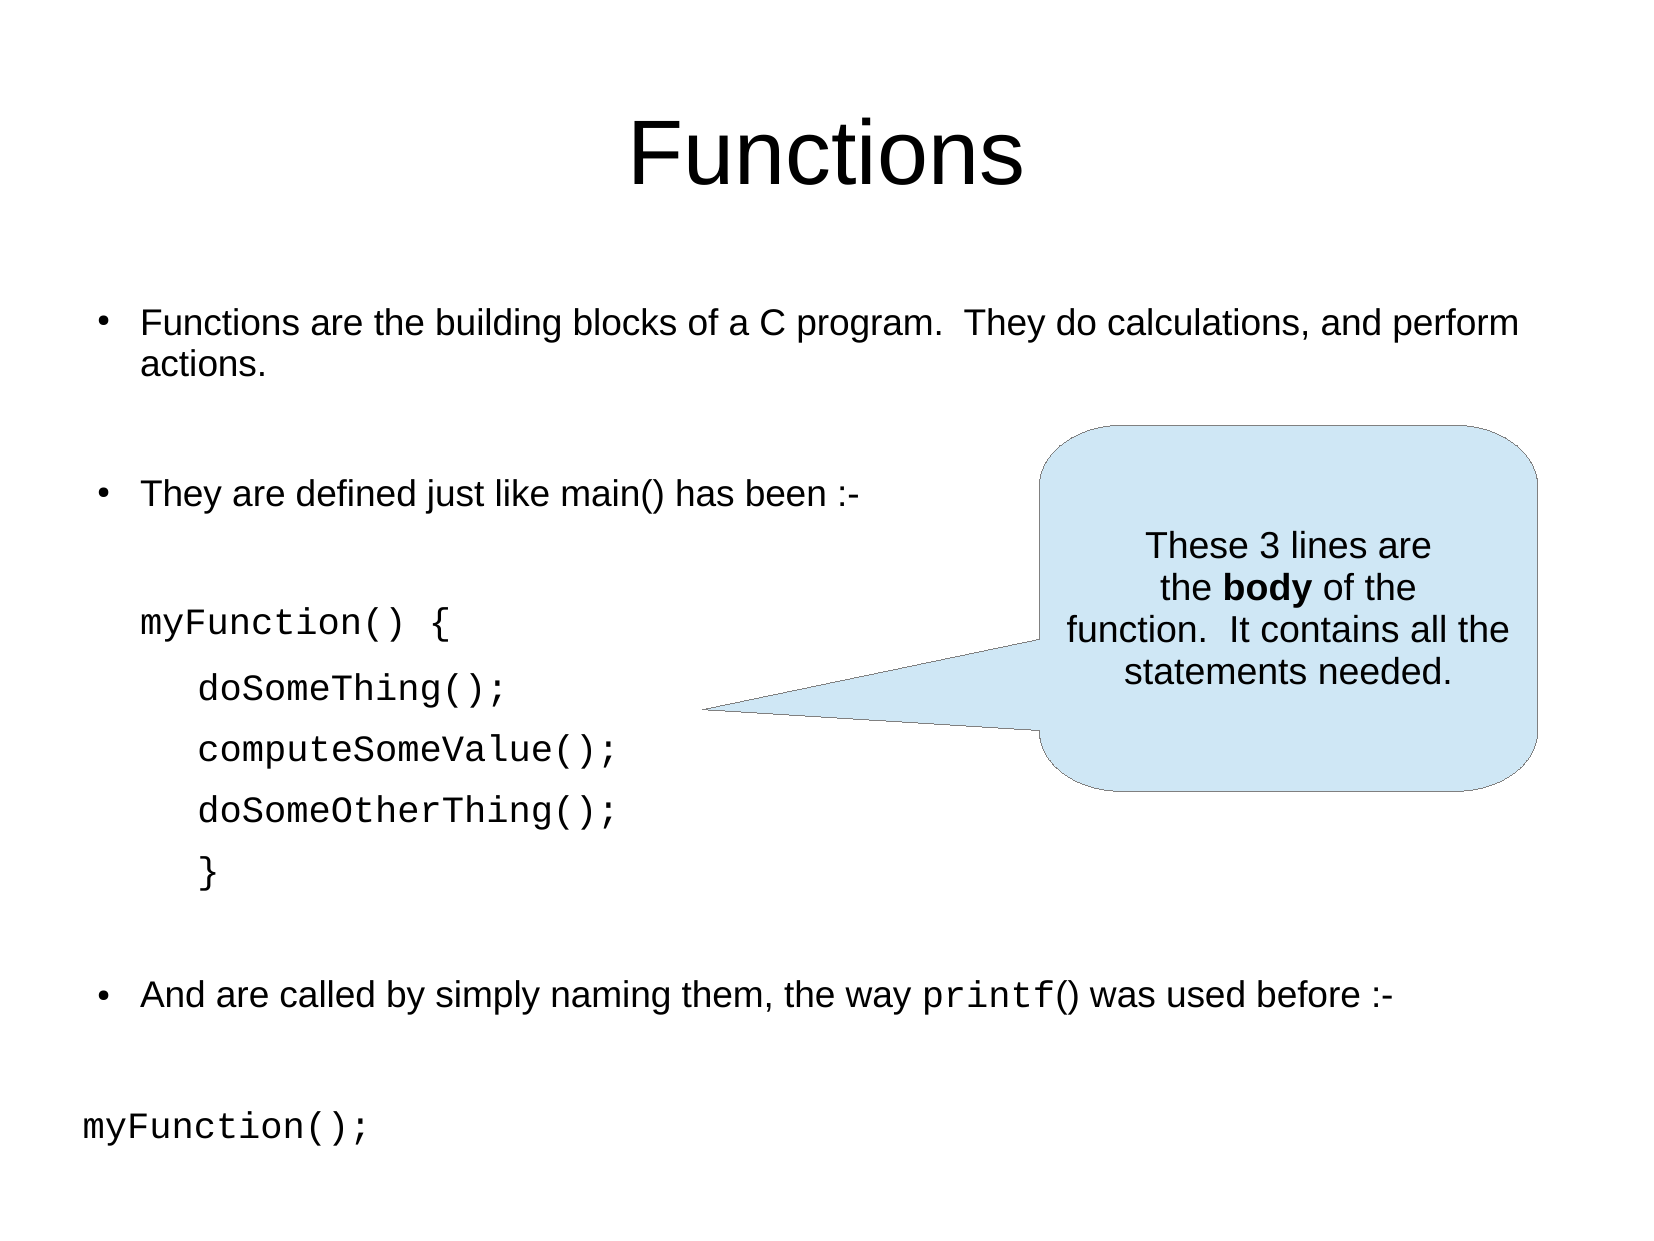

# Functions
Functions are the building blocks of a C program. They do calculations, and perform actions.
They are defined just like main() has been :-
myFunction() {
doSomeThing();
computeSomeValue();
doSomeOtherThing();
}
And are called by simply naming them, the way printf() was used before :-
myFunction();
These 3 lines are
the body of the
function. It contains all the
statements needed.